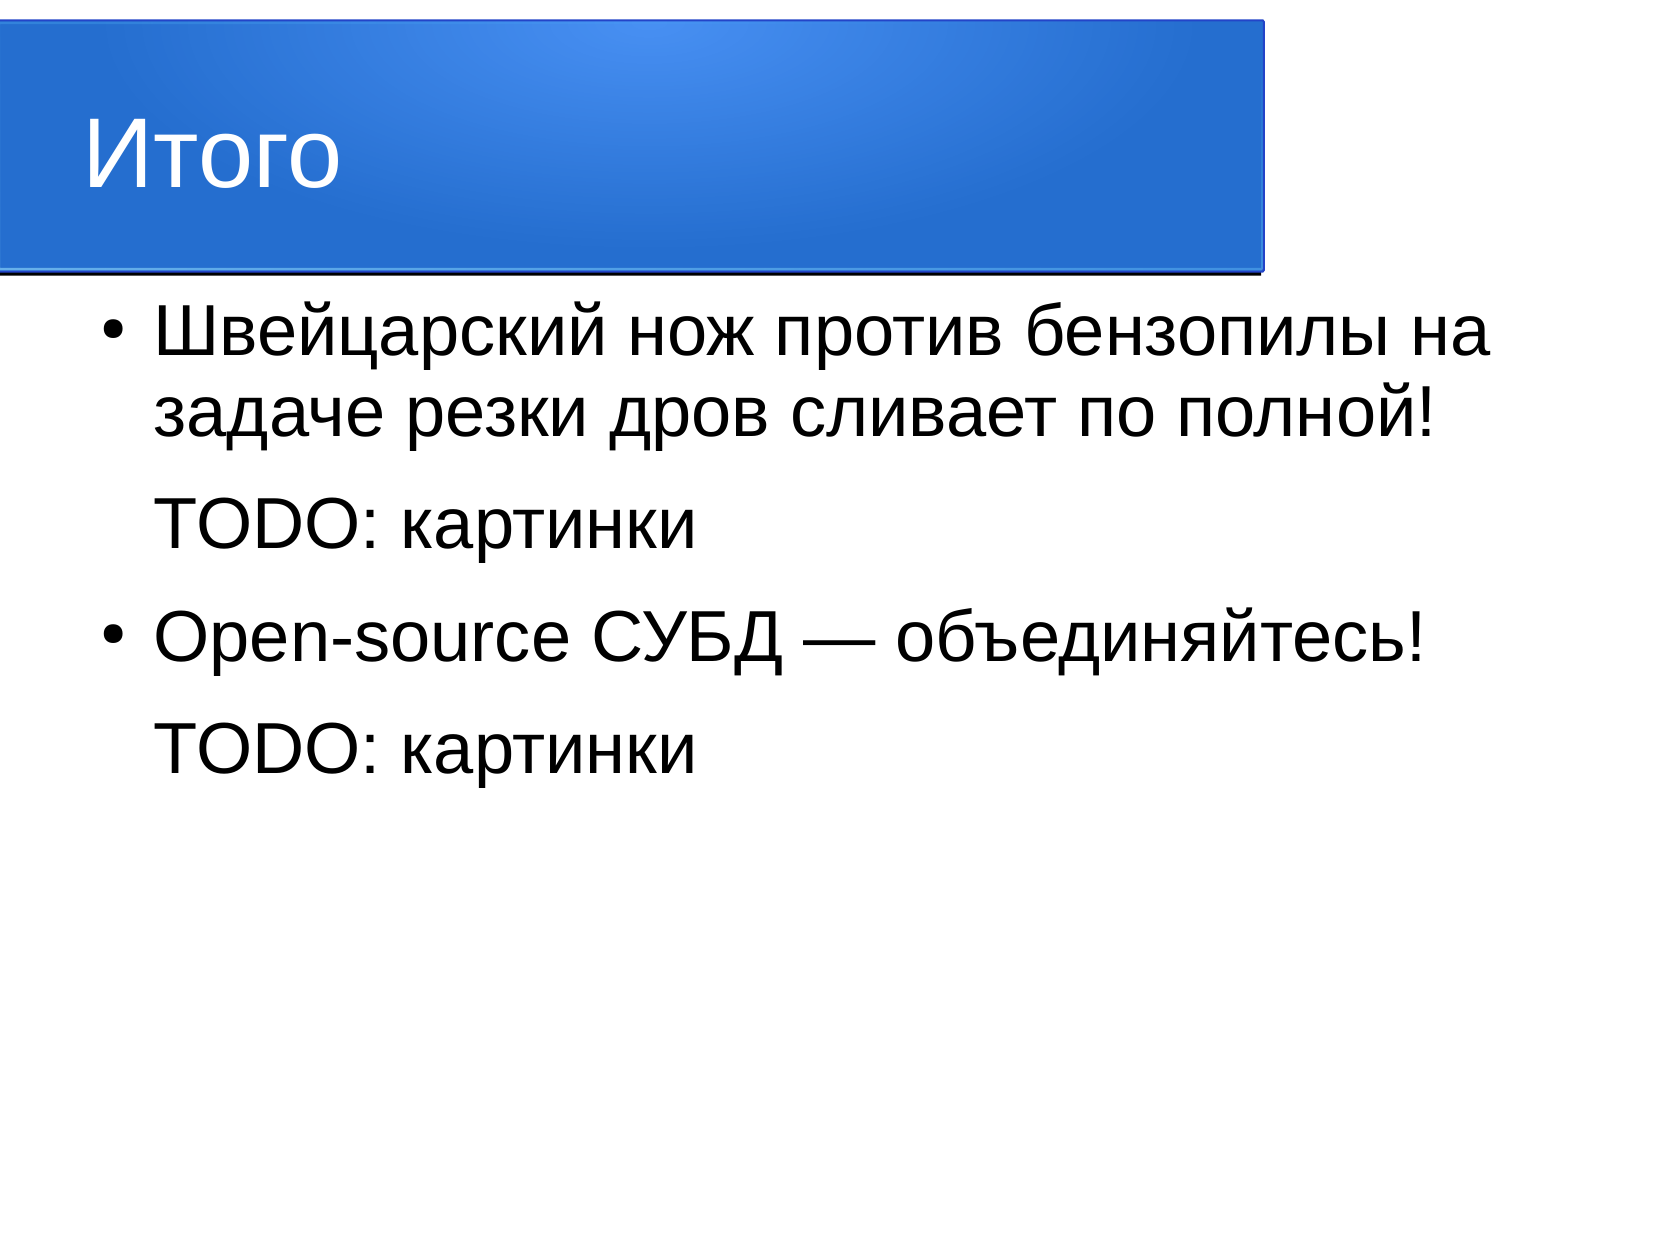

# Итого
Швейцарский нож против бензопилы на задаче резки дров сливает по полной!
TODO: картинки
Open-source СУБД — объединяйтесь!
TODO: картинки